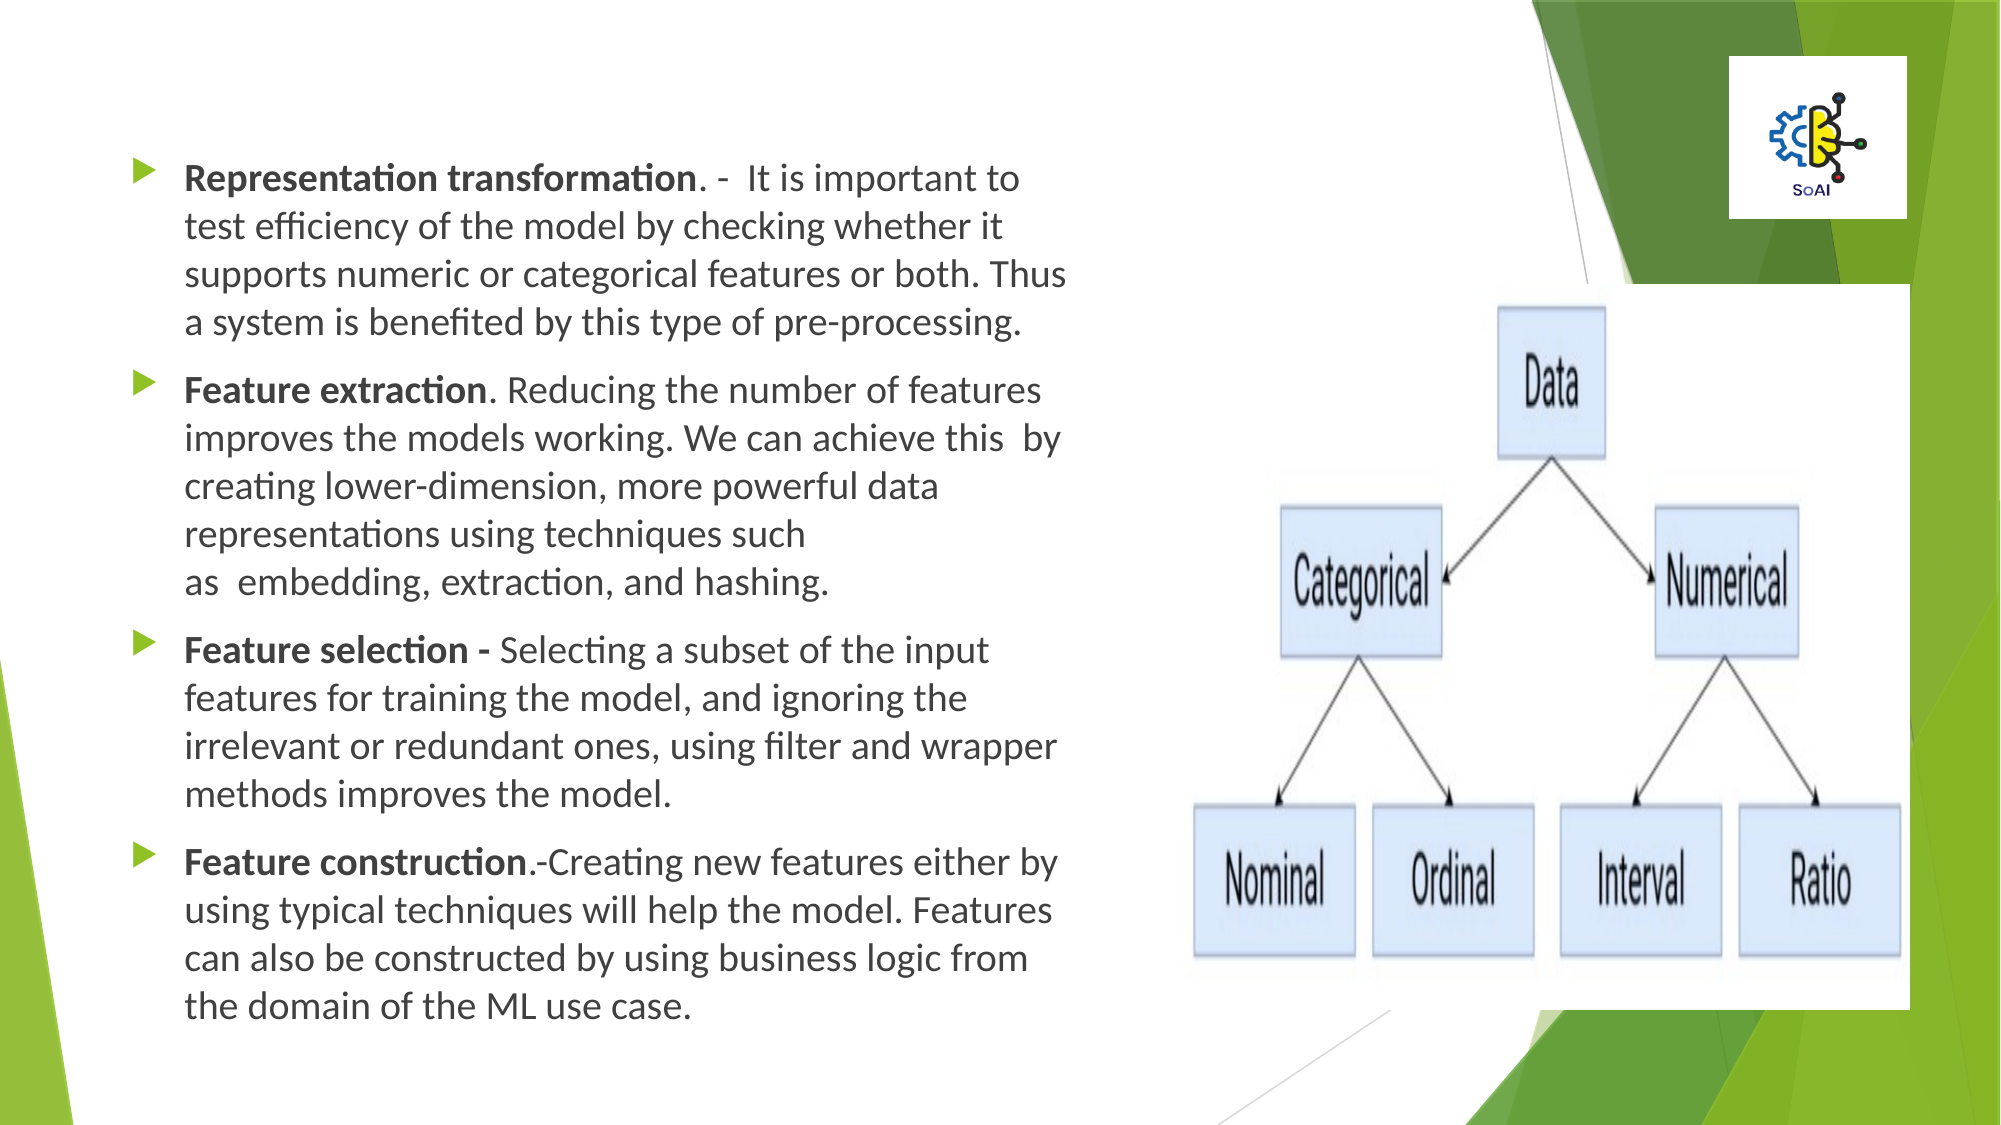

# Representation transformation. - It is important to test efficiency of the model by checking whether it supports numeric or categorical features or both. Thus a system is benefited by this type of pre-processing.
Feature extraction. Reducing the number of features improves the models working. We can achieve this by creating lower-dimension, more powerful data representations using techniques such as  embedding, extraction, and hashing.
Feature selection - Selecting a subset of the input features for training the model, and ignoring the irrelevant or redundant ones, using filter and wrapper methods improves the model.
Feature construction.-Creating new features either by using typical techniques will help the model. Features can also be constructed by using business logic from the domain of the ML use case.